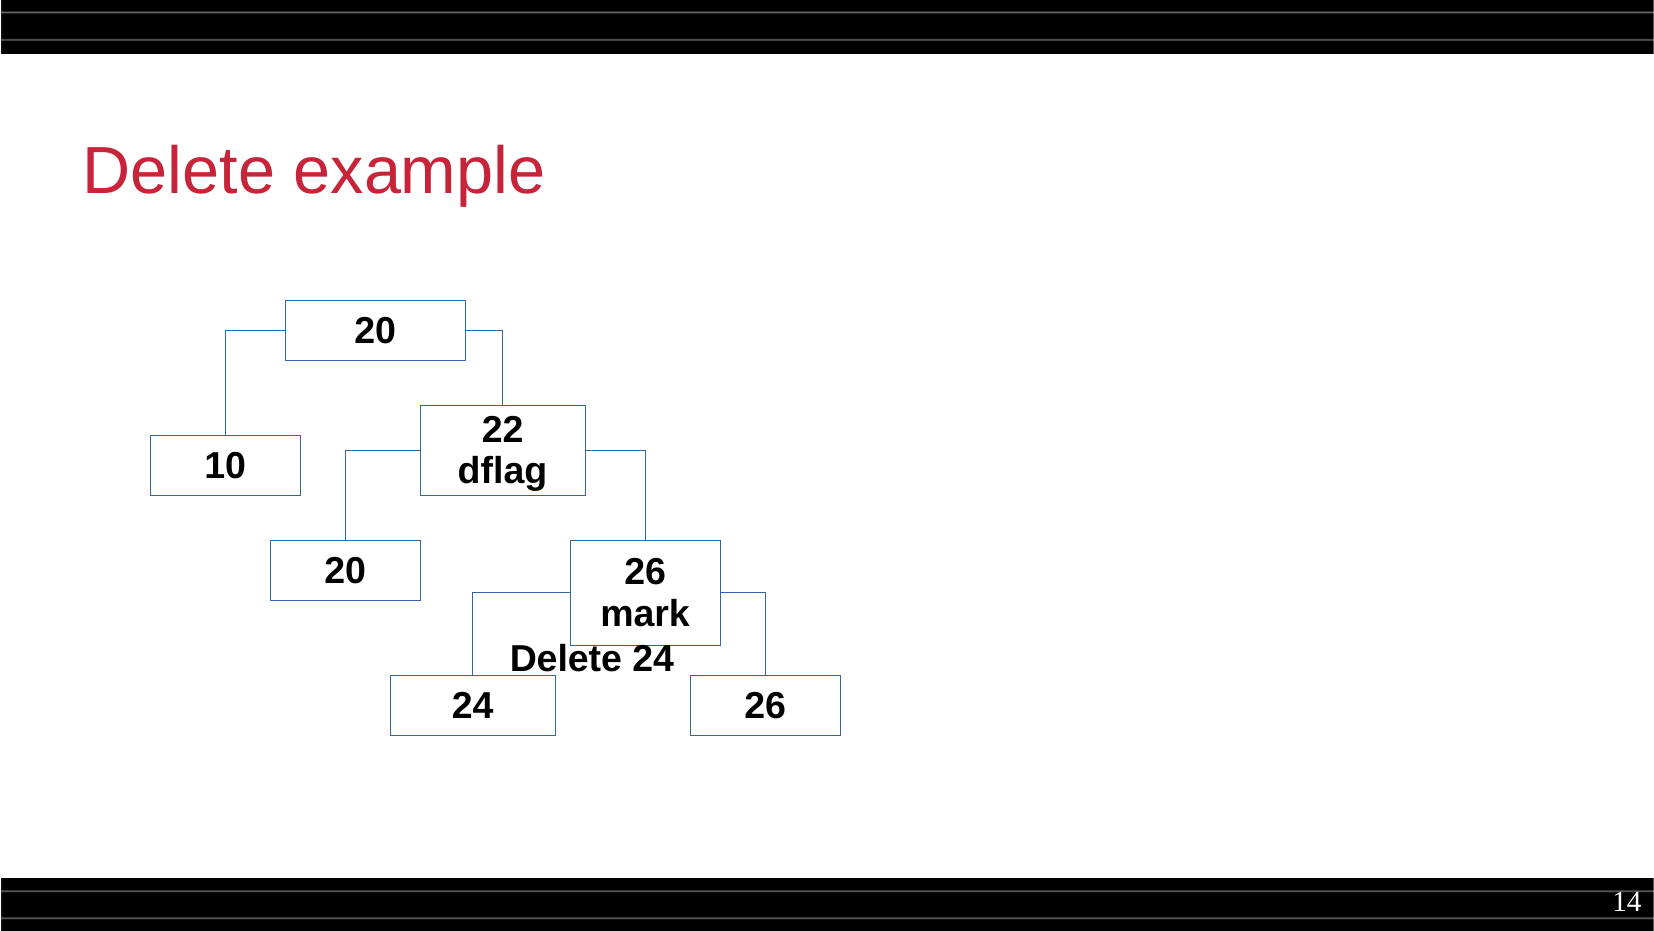

# Delete example
20
22
dflag
10
20
26
mark
Delete 24
24
26